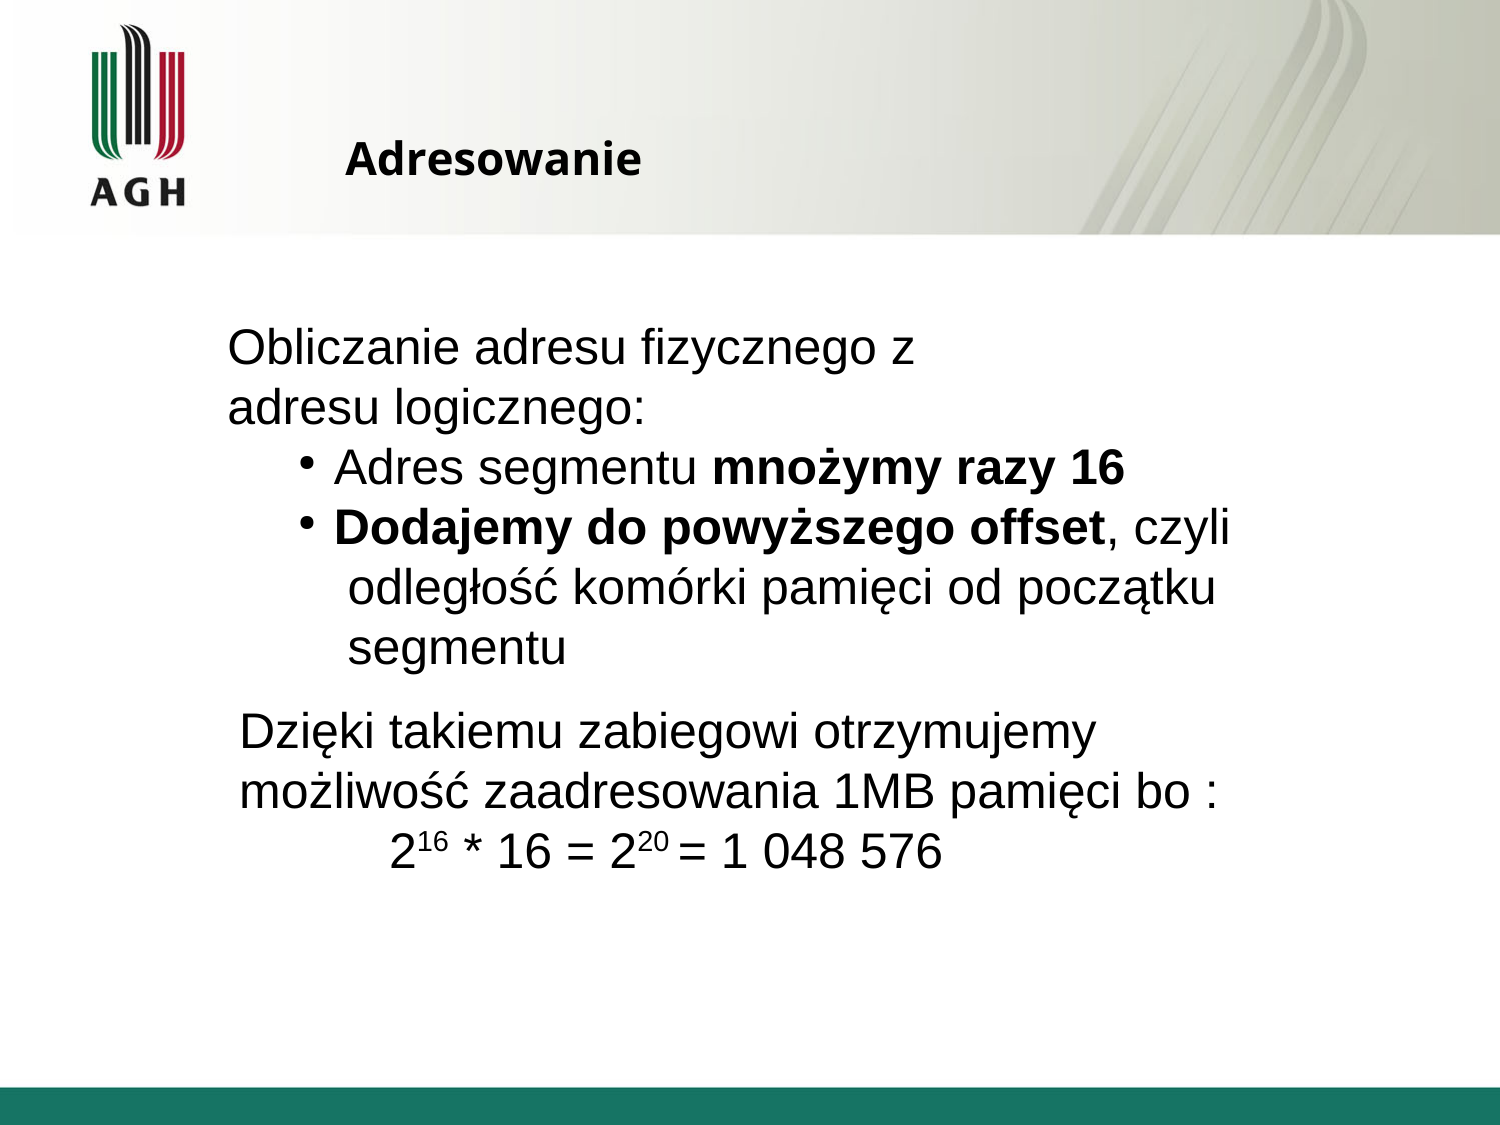

# Adresowanie
Obliczanie adresu fizycznego z
adresu logicznego:
Adres segmentu mnożymy razy 16
Dodajemy do powyższego offset, czyli odległość komórki pamięci od początku segmentu
Dzięki takiemu zabiegowi otrzymujemy możliwość zaadresowania 1MB pamięci bo :
	216 * 16 = 220 = 1 048 576